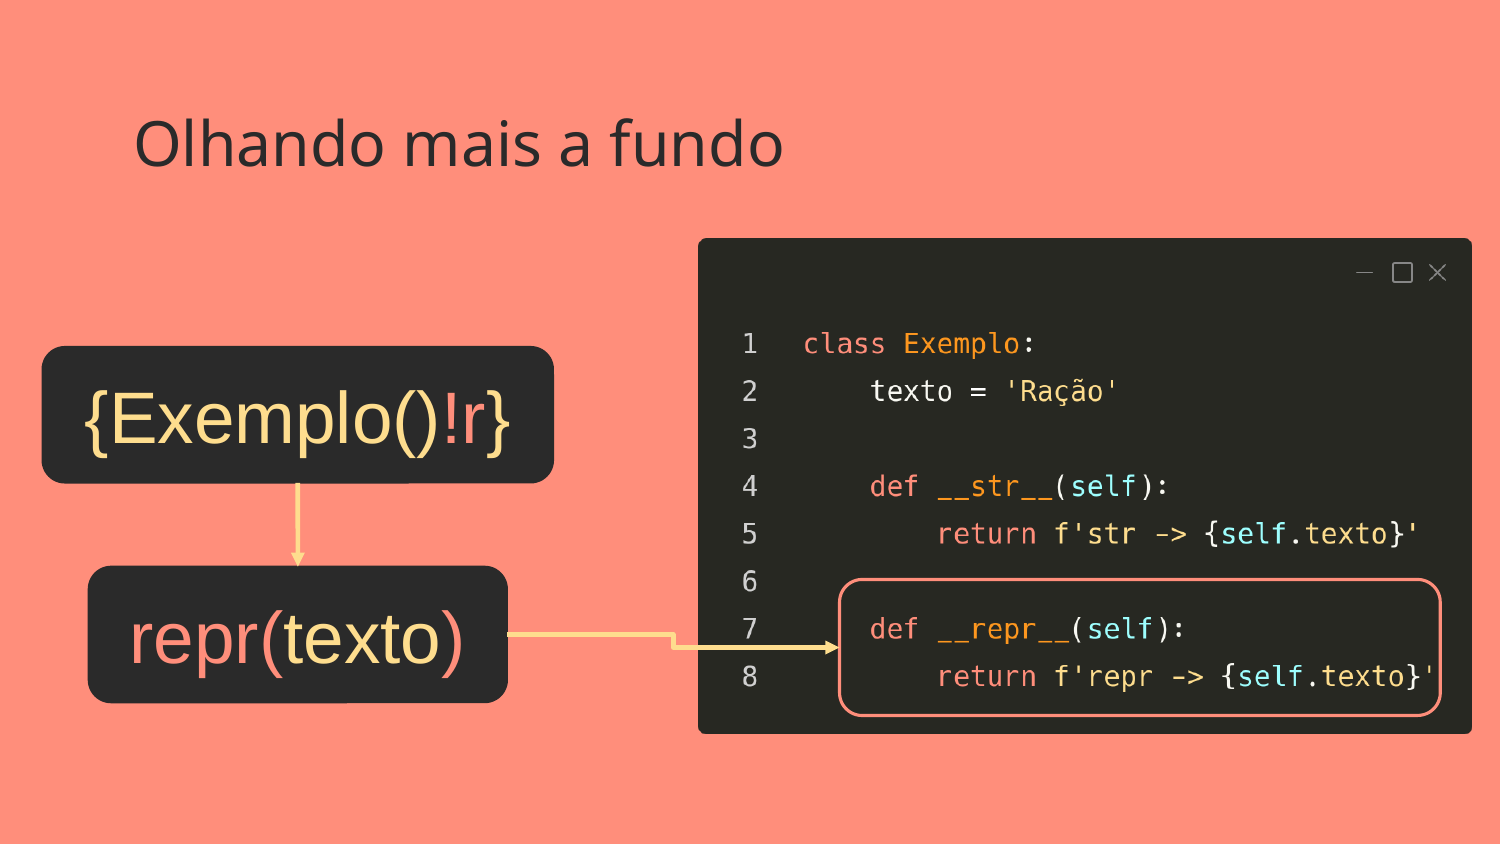

# Olhando mais a fundo
{Exemplo()!r}
repr(texto)